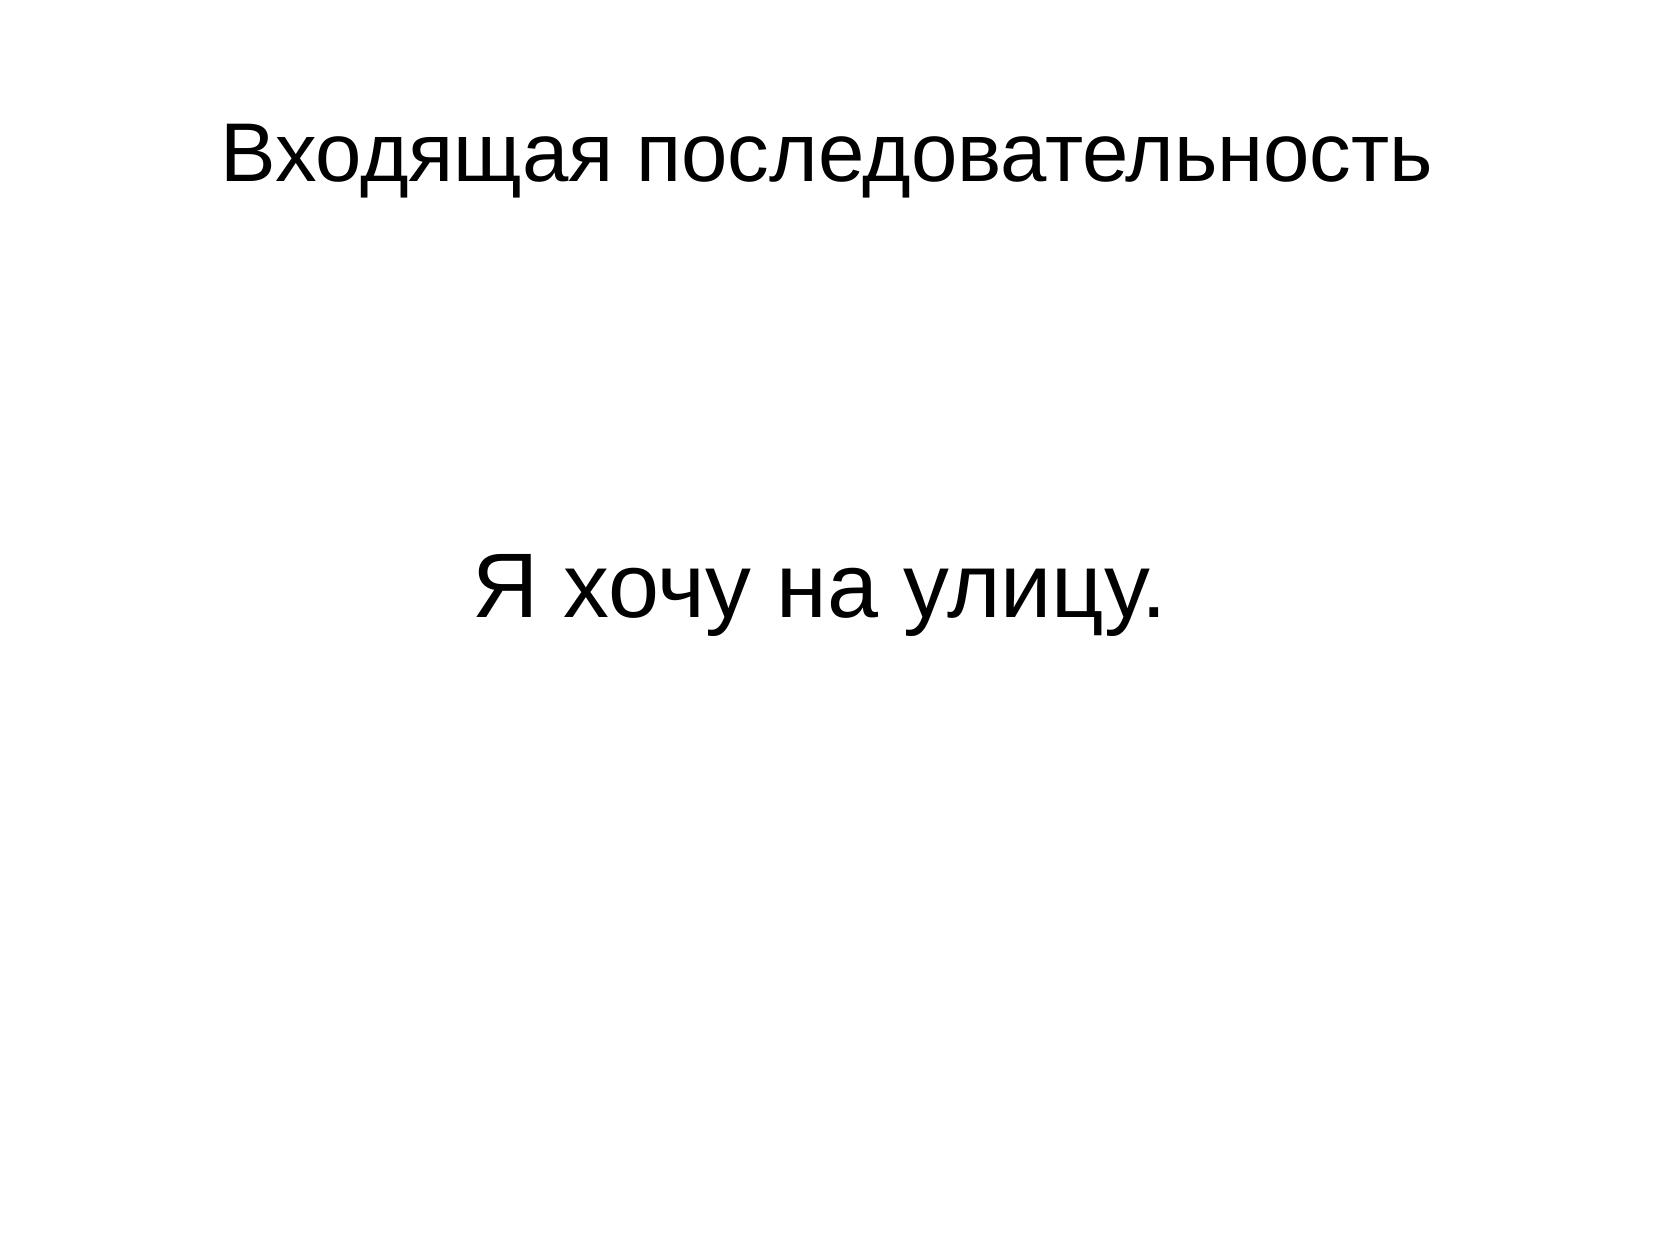

# Входящая последовательность
Я хочу на улицу.